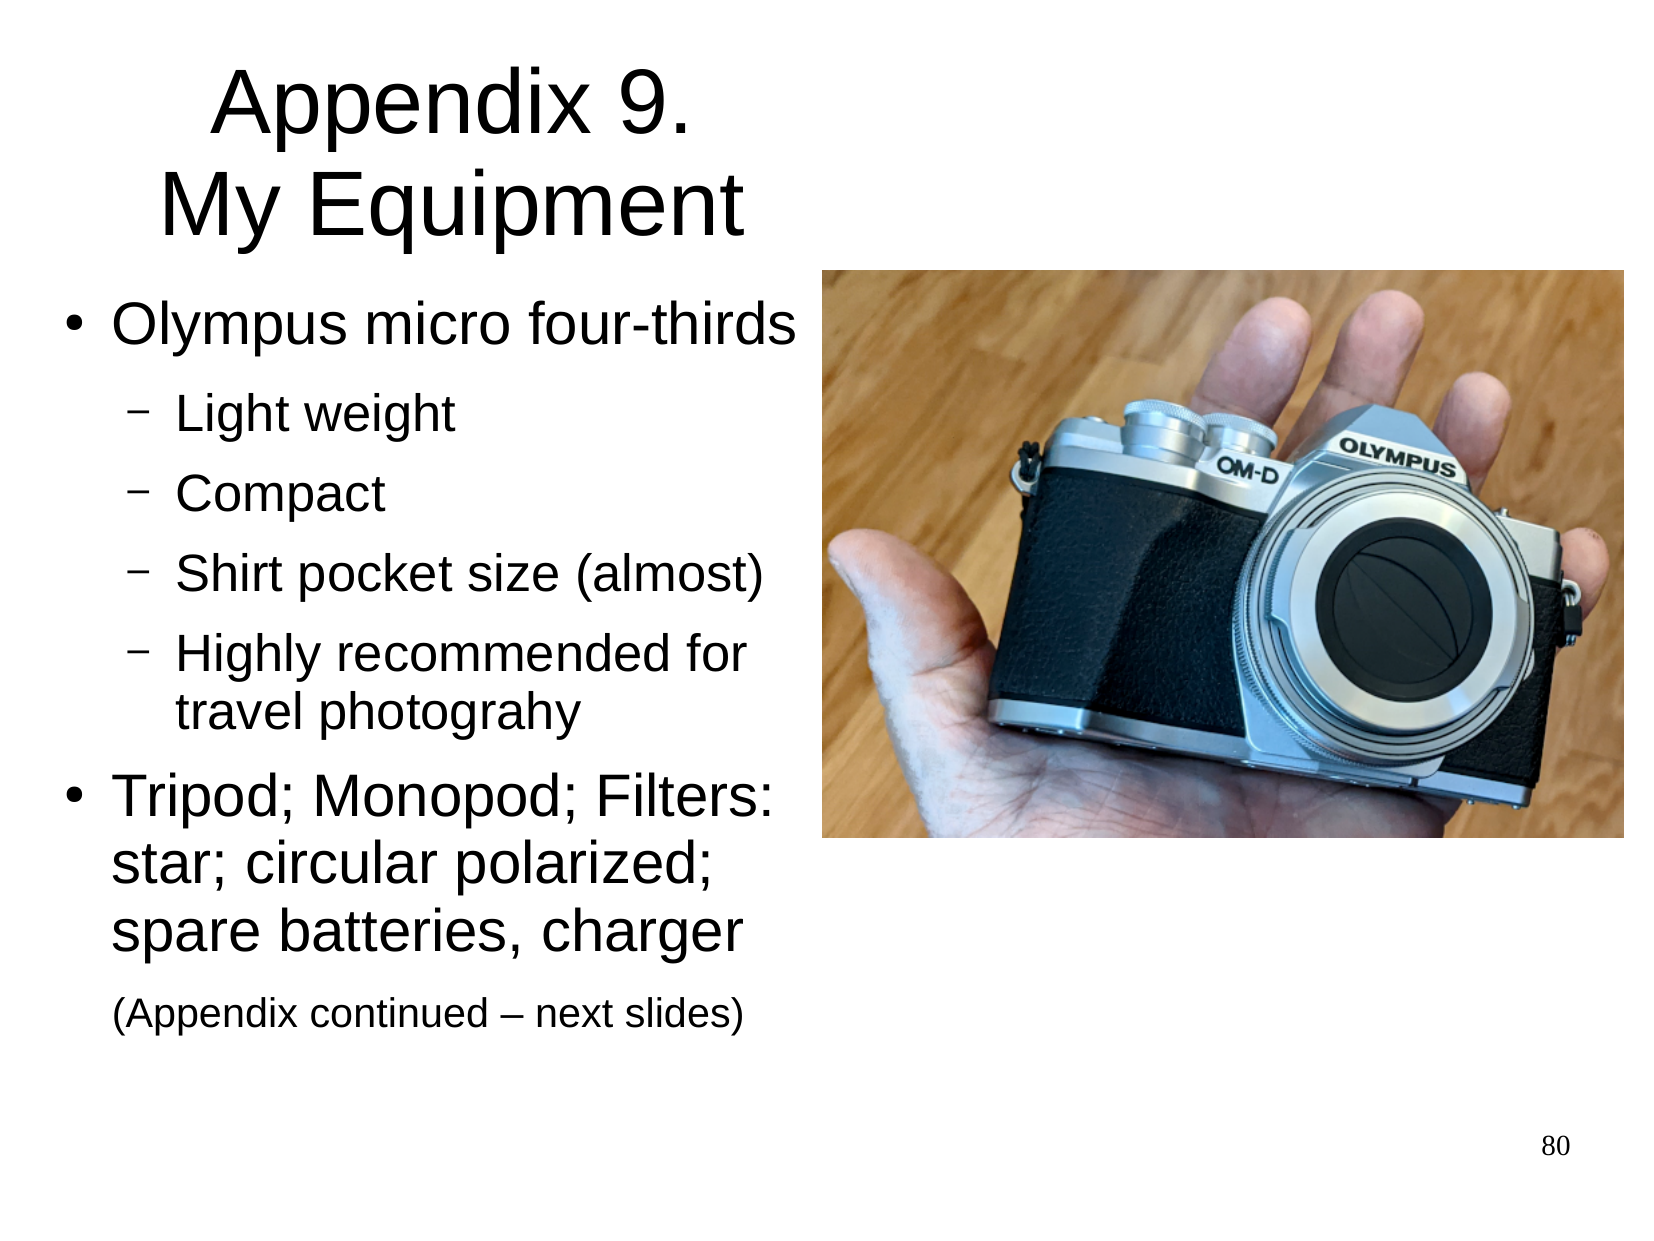

# Appendix 9. My Equipment
Olympus micro four-thirds
Light weight
Compact
Shirt pocket size (almost)
Highly recommended for travel photograhy
Tripod; Monopod; Filters: star; circular polarized; spare batteries, charger
(Appendix continued – next slides)
80